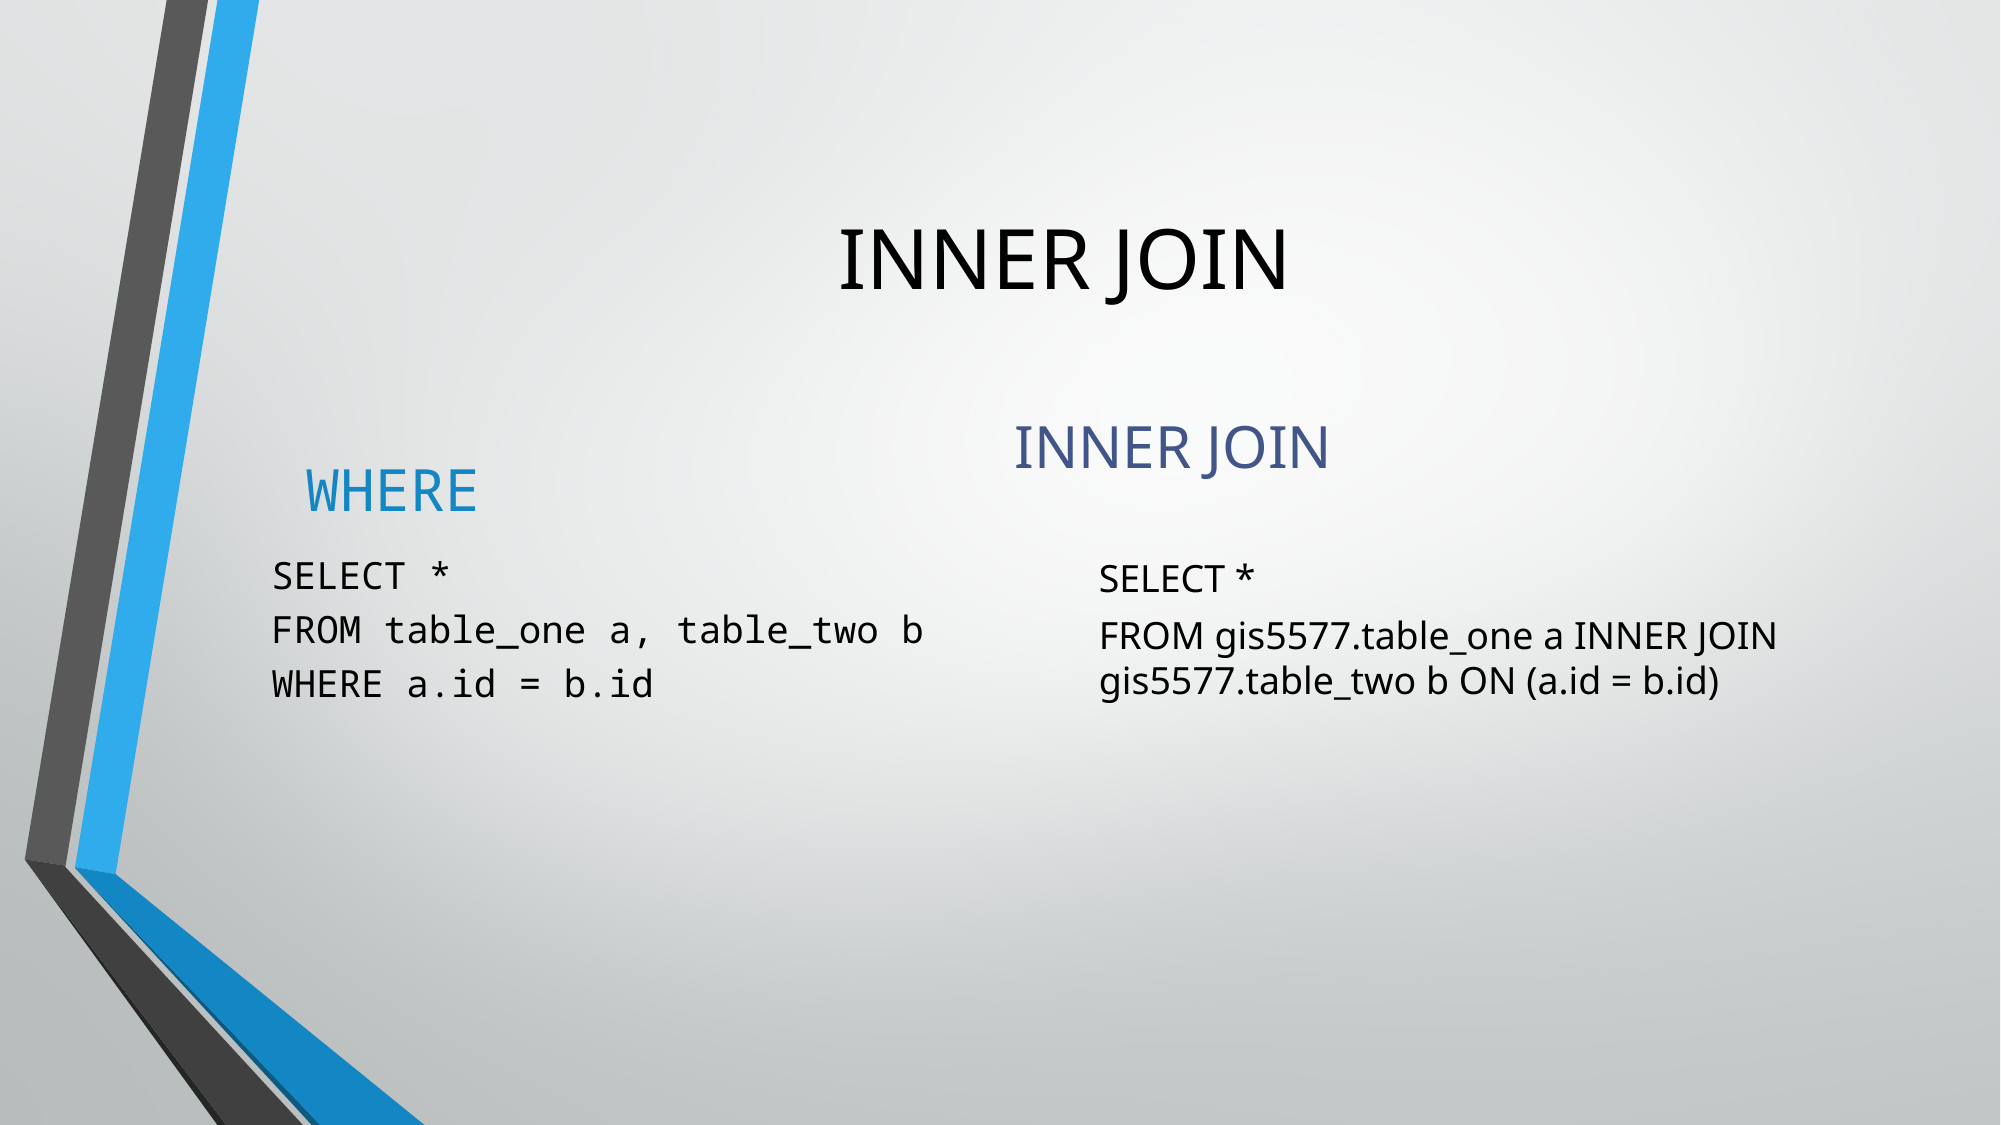

# INNER JOIN
INNER JOIN
WHERE
SELECT *
FROM table_one a, table_two b
WHERE a.id = b.id
SELECT *
FROM gis5577.table_one a INNER JOIN gis5577.table_two b ON (a.id = b.id)